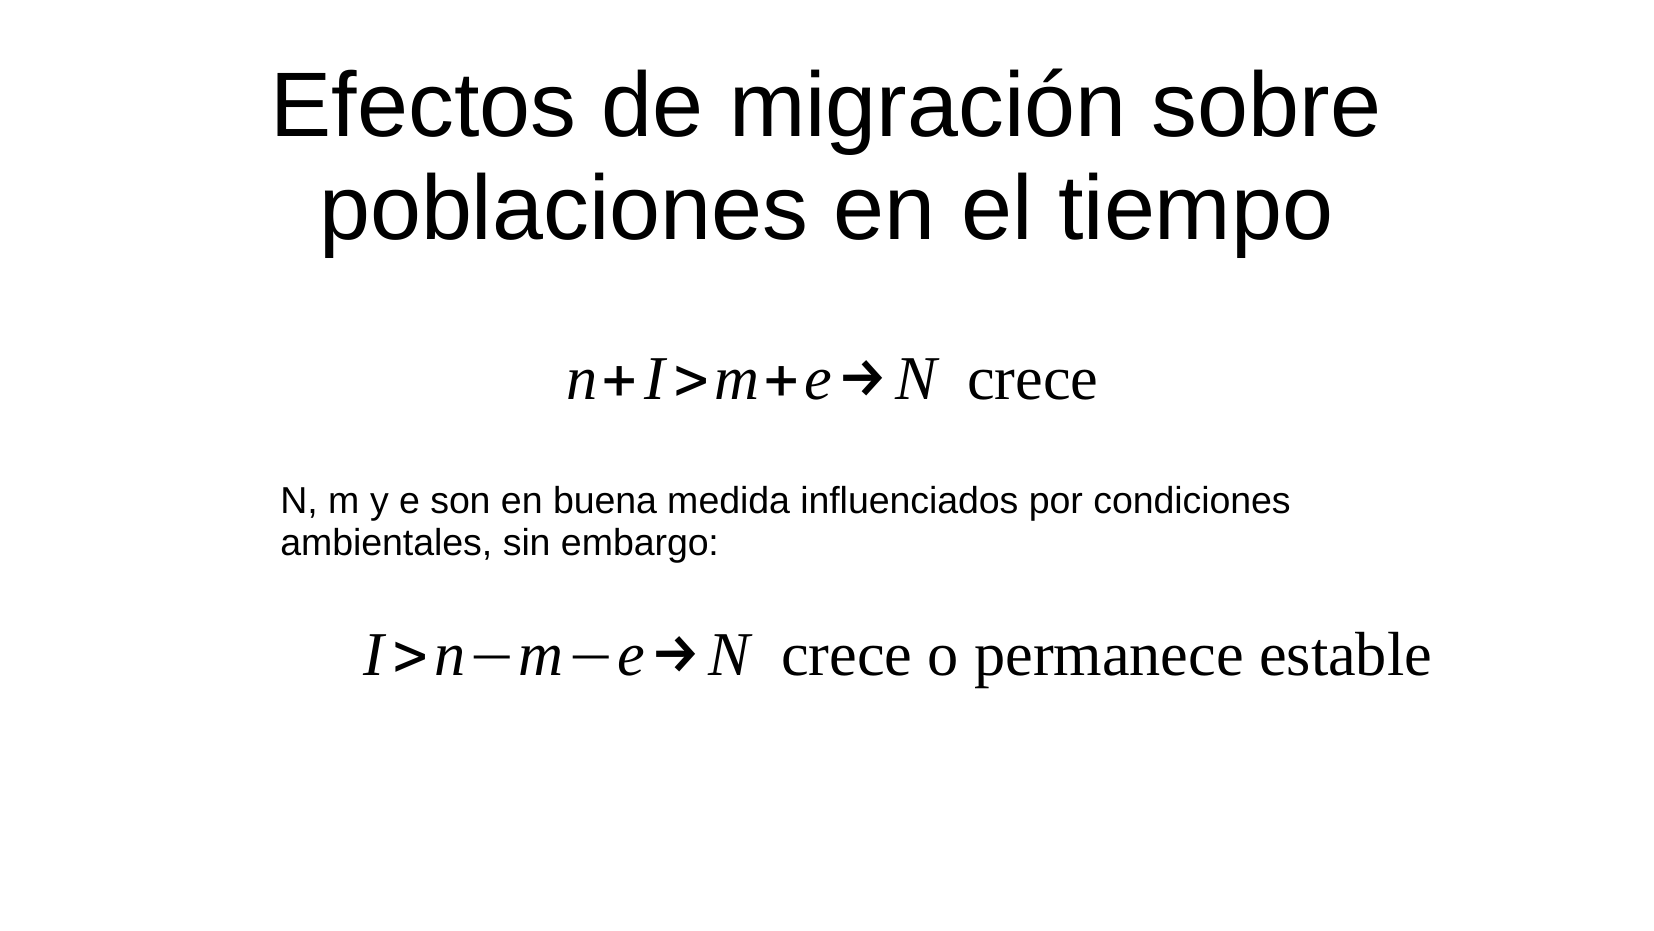

# Efectos de migración sobre poblaciones en el tiempo
N, m y e son en buena medida influenciados por condiciones ambientales, sin embargo: